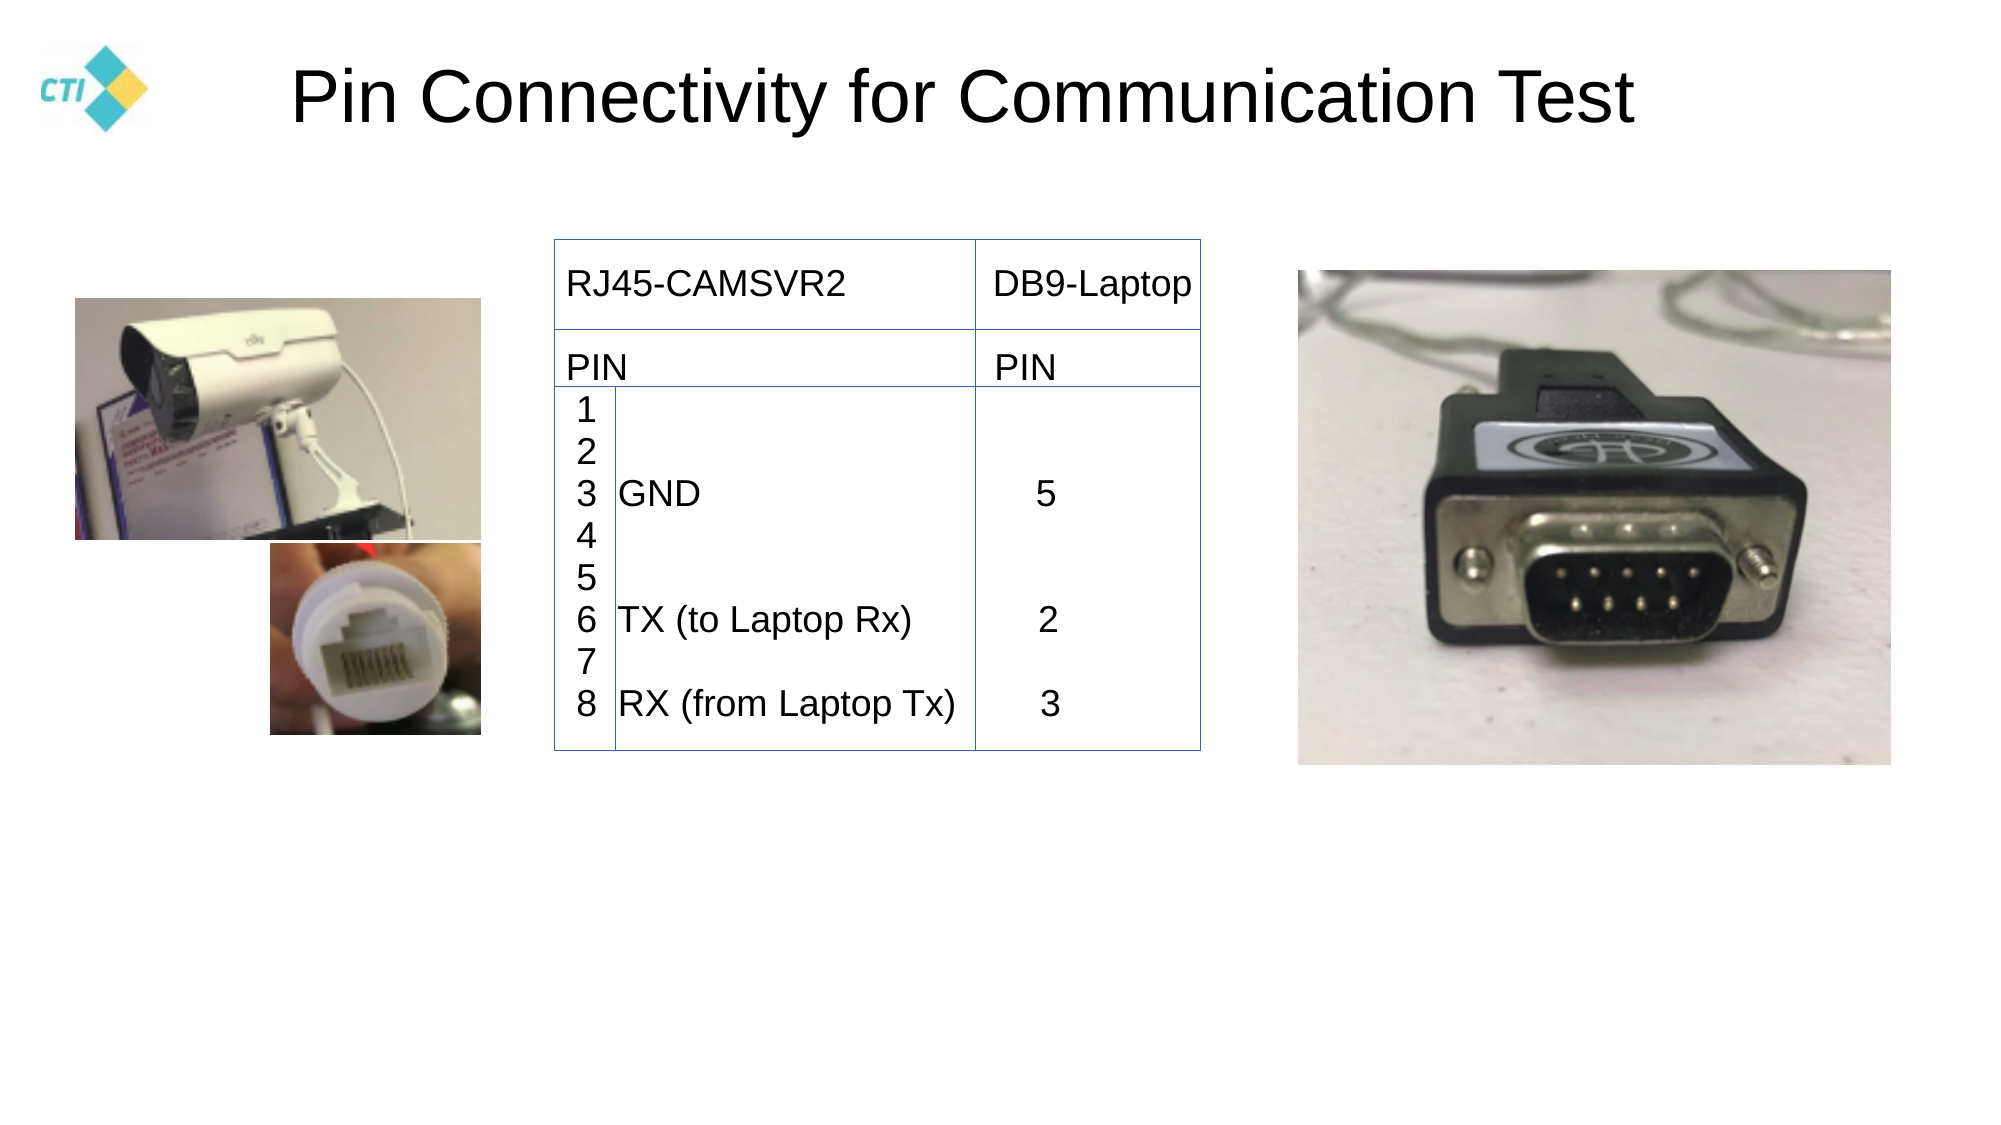

Pin Connectivity for Communication Test
RJ45-CAMSVR2 DB9-Laptop
PIN PIN 1
 2
 3 GND 5
 4
 5
 6 TX (to Laptop Rx) 2
 7
 8 RX (from Laptop Tx) 3